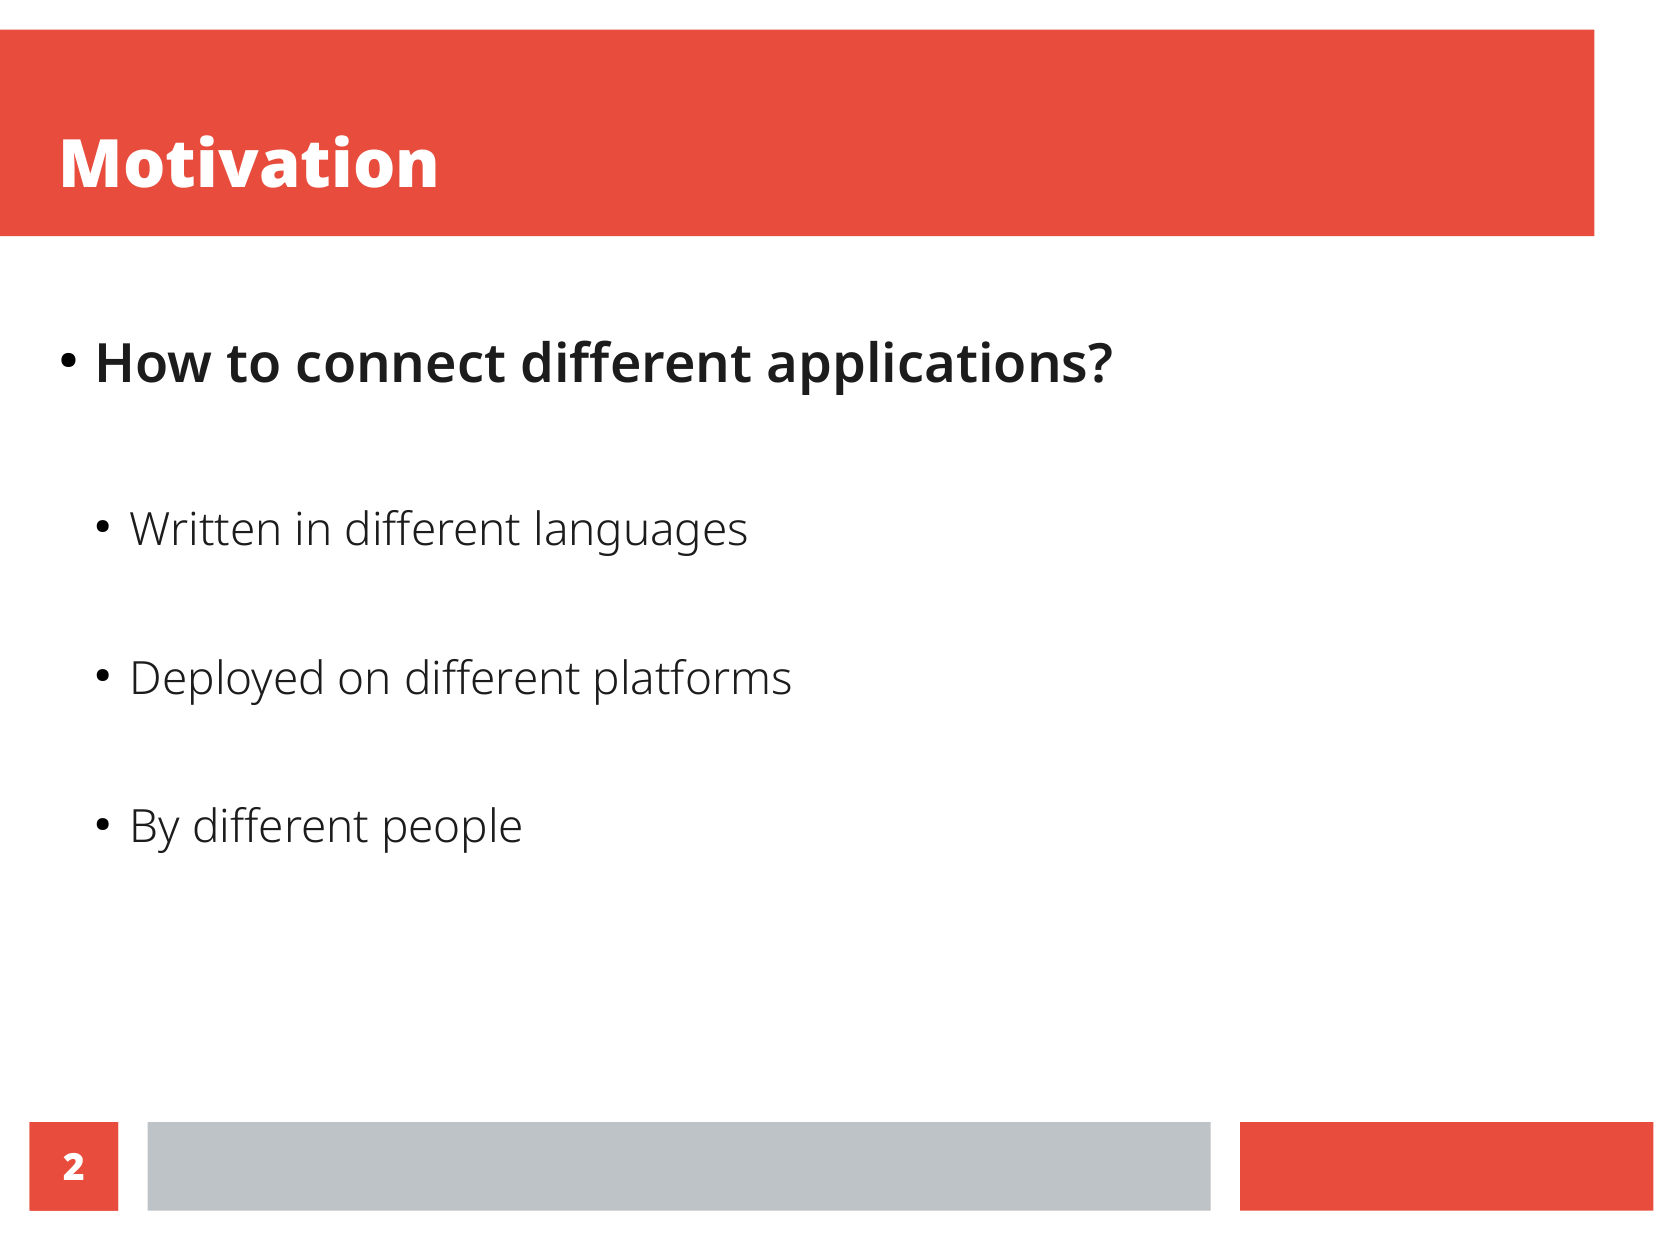

# Motivation
How to connect different applications?
Written in different languages
Deployed on different platforms
By different people
2